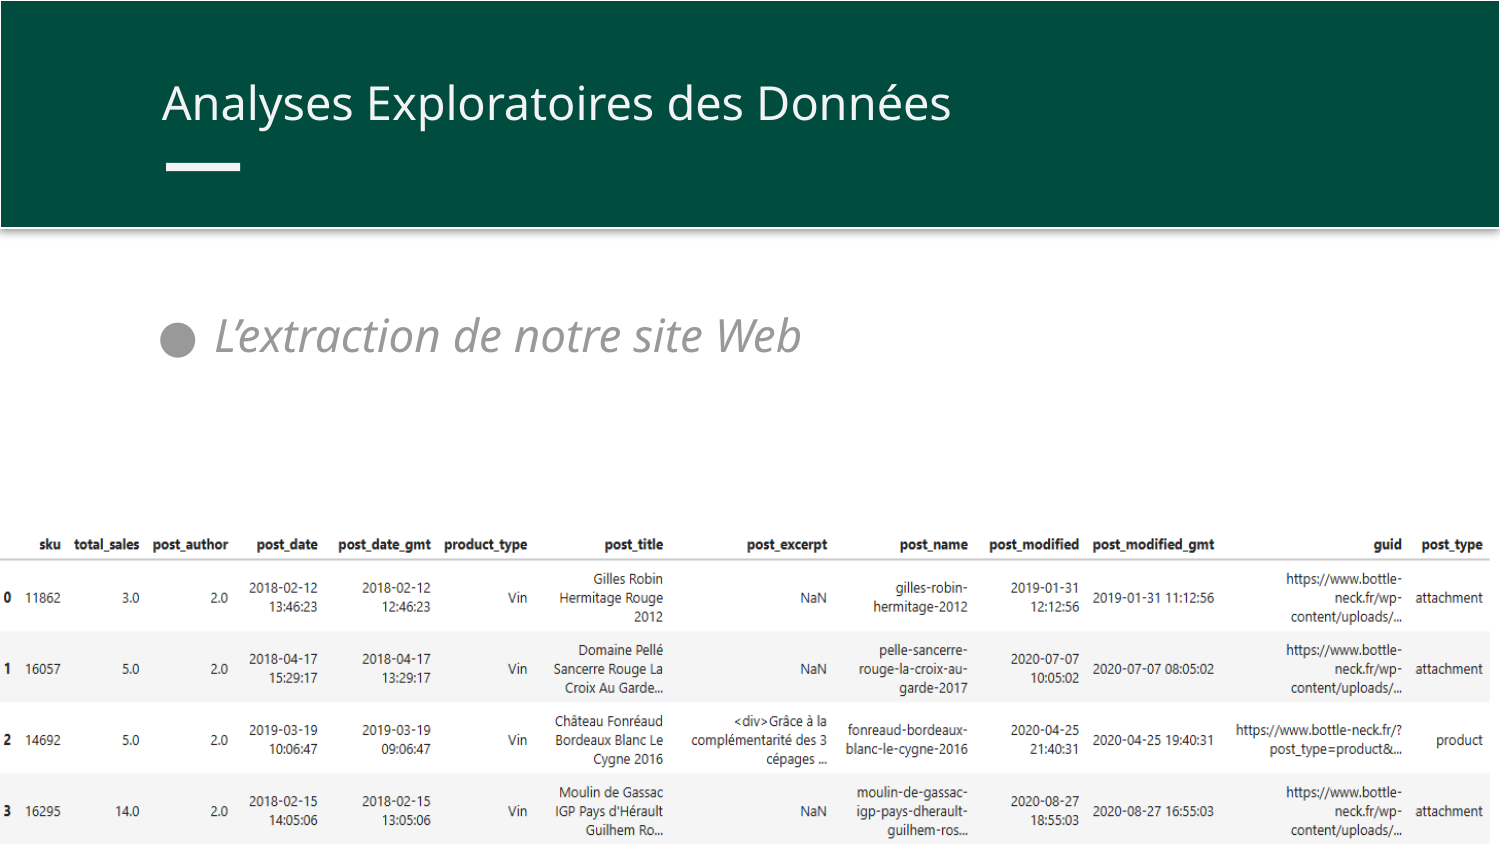

Analyses Exploratoires des Données
# L’extraction de notre site Web